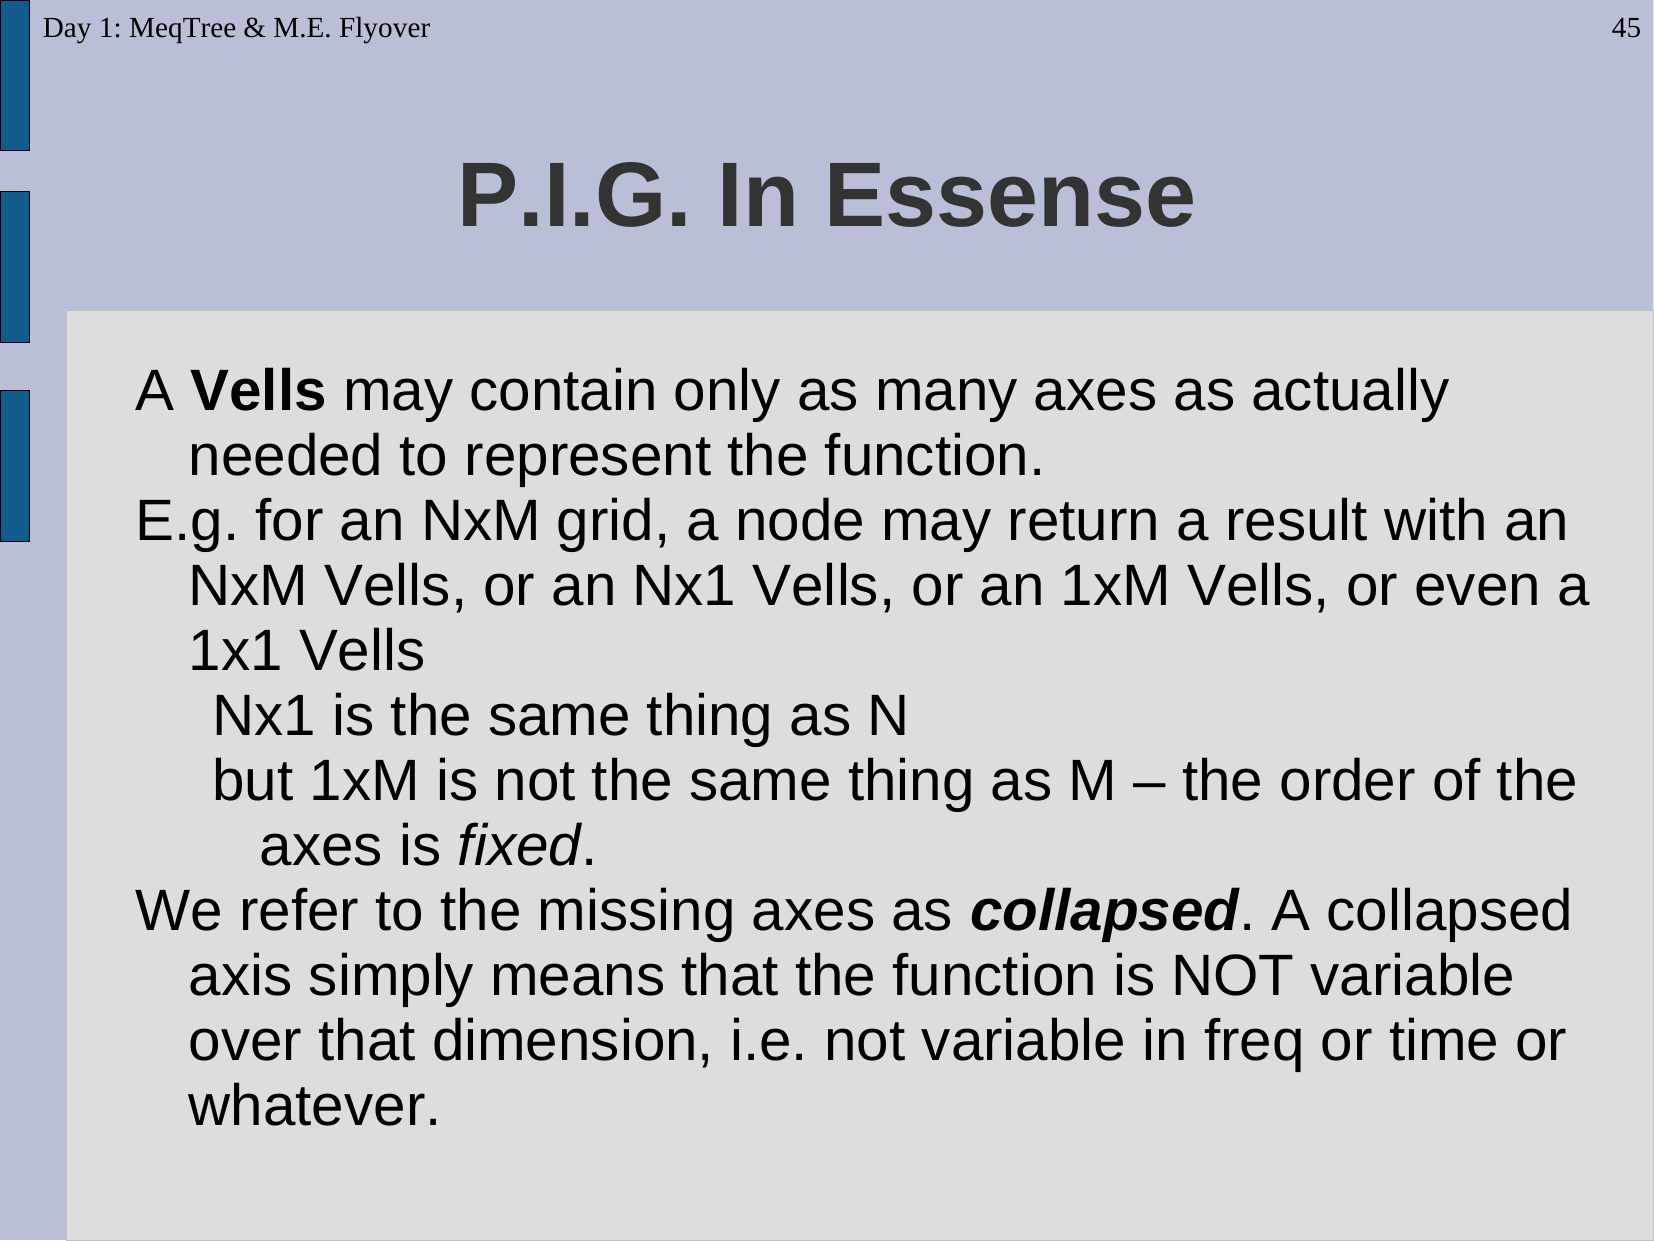

Day 1: MeqTree & M.E. Flyover
45
# P.I.G. In Essense
A Vells may contain only as many axes as actually needed to represent the function.
E.g. for an NxM grid, a node may return a result with an NxM Vells, or an Nx1 Vells, or an 1xM Vells, or even a 1x1 Vells
Nx1 is the same thing as N
but 1xM is not the same thing as M – the order of the axes is fixed.
We refer to the missing axes as collapsed. A collapsed axis simply means that the function is NOT variable over that dimension, i.e. not variable in freq or time or whatever.